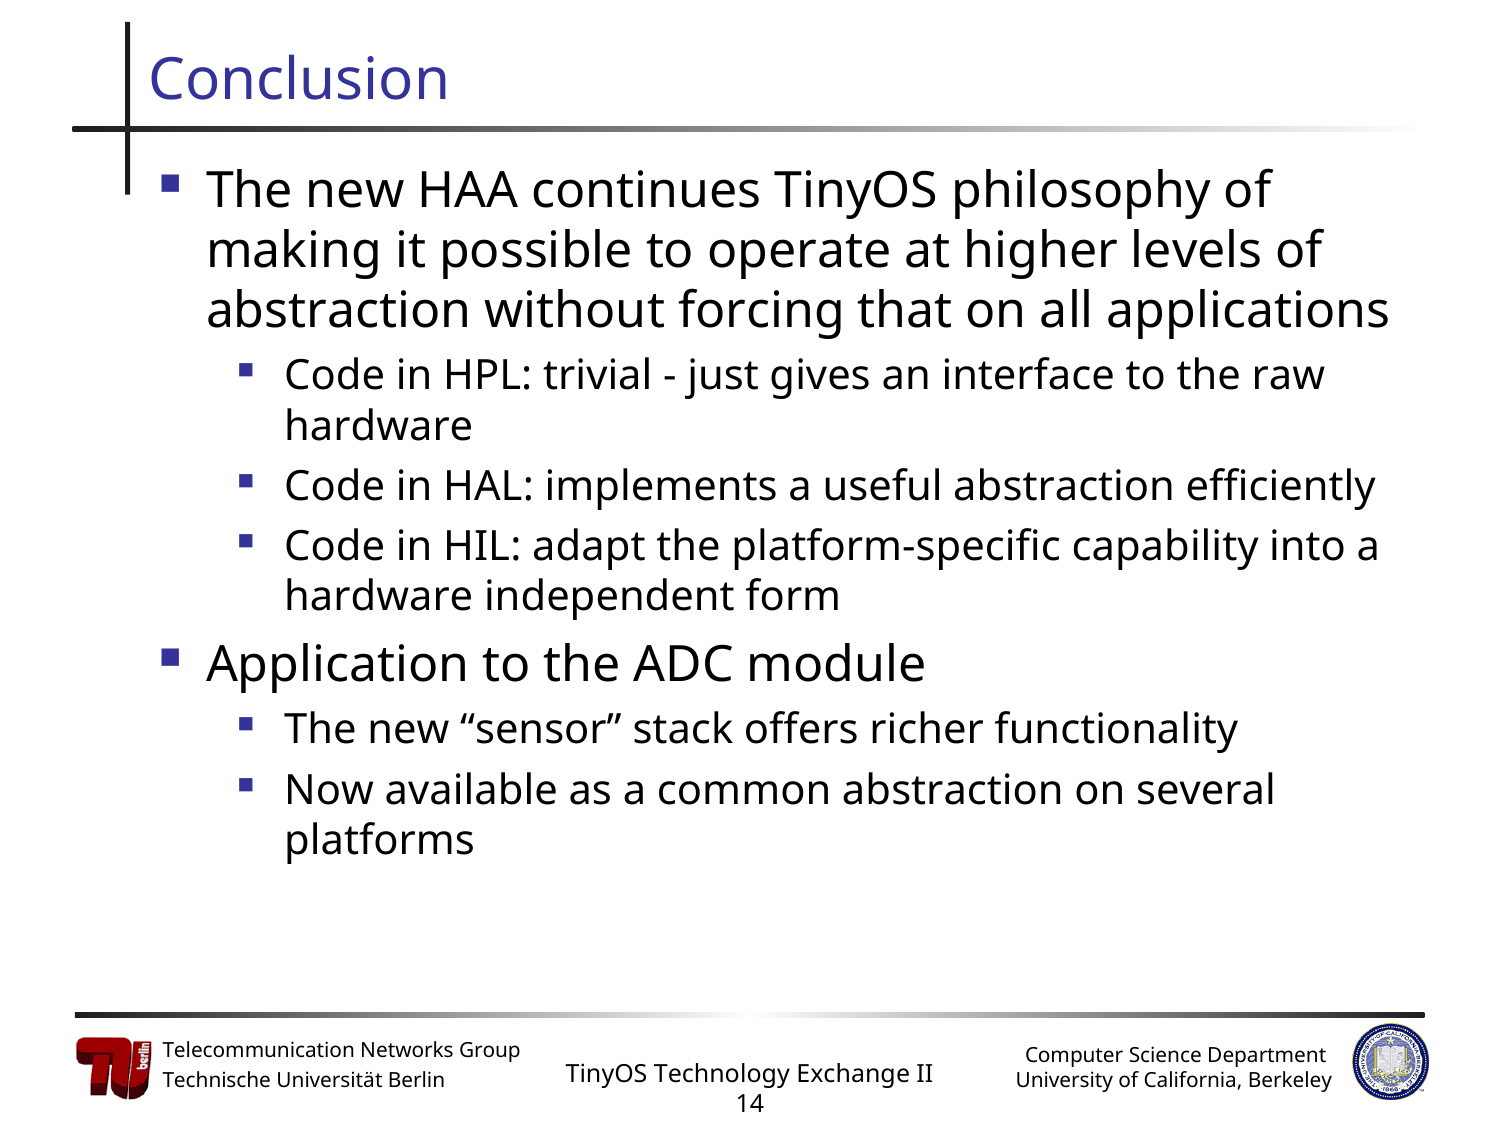

# Conclusion
The new HAA continues TinyOS philosophy of making it possible to operate at higher levels of abstraction without forcing that on all applications
Code in HPL: trivial - just gives an interface to the raw hardware
Code in HAL: implements a useful abstraction efficiently
Code in HIL: adapt the platform-specific capability into a hardware independent form
Application to the ADC module
The new “sensor” stack offers richer functionality
Now available as a common abstraction on several
platforms